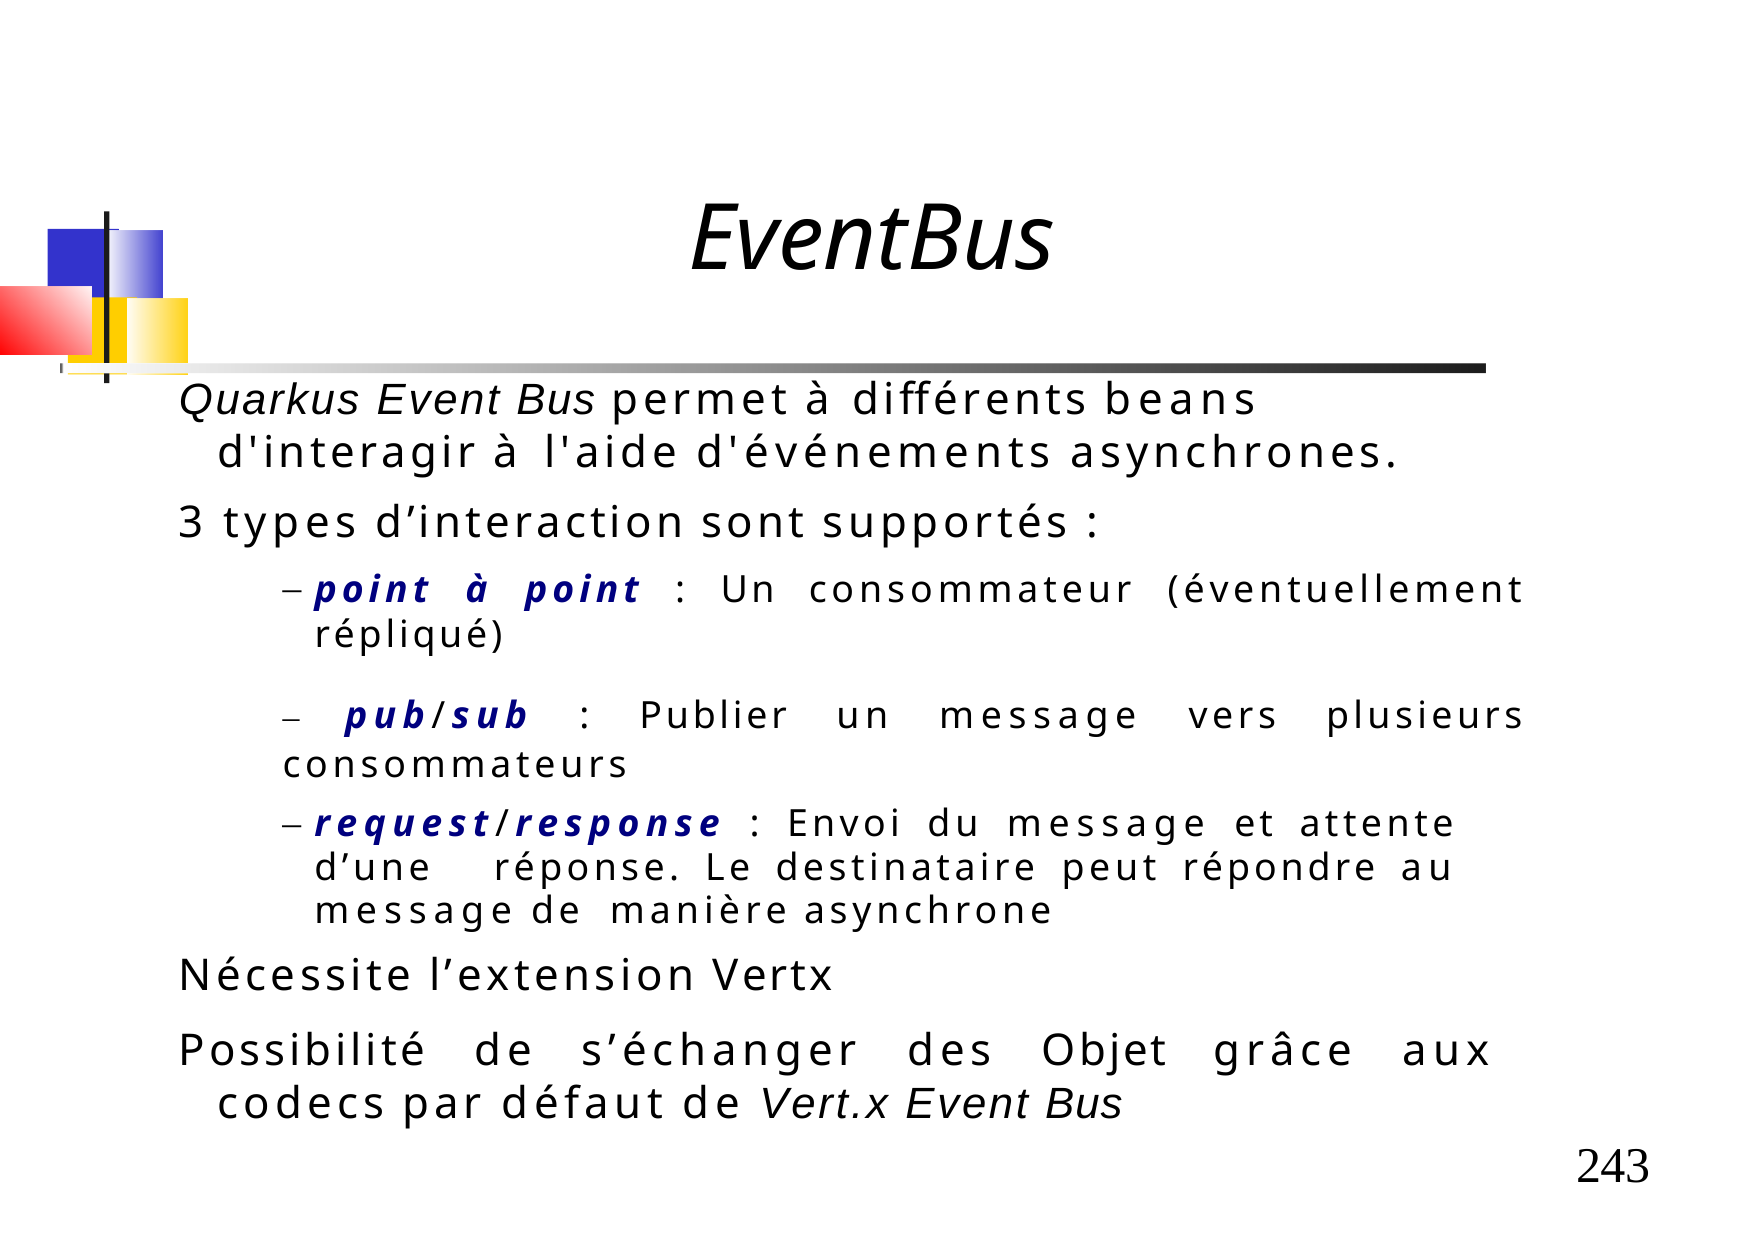

# EventBus
Quarkus Event Bus permet à différents beans d'interagir à l'aide d'événements asynchrones.
3 types d’interaction sont supportés :
point à point : Un consommateur (éventuellement répliqué)
– pub/sub : Publier un message vers plusieurs consommateurs
request/response : Envoi du message et attente d’une 	réponse. Le destinataire peut répondre au message de 	manière asynchrone
Nécessite l’extension Vertx
Possibilité de s’échanger des Objet grâce aux codecs par défaut de Vert.x Event Bus
243